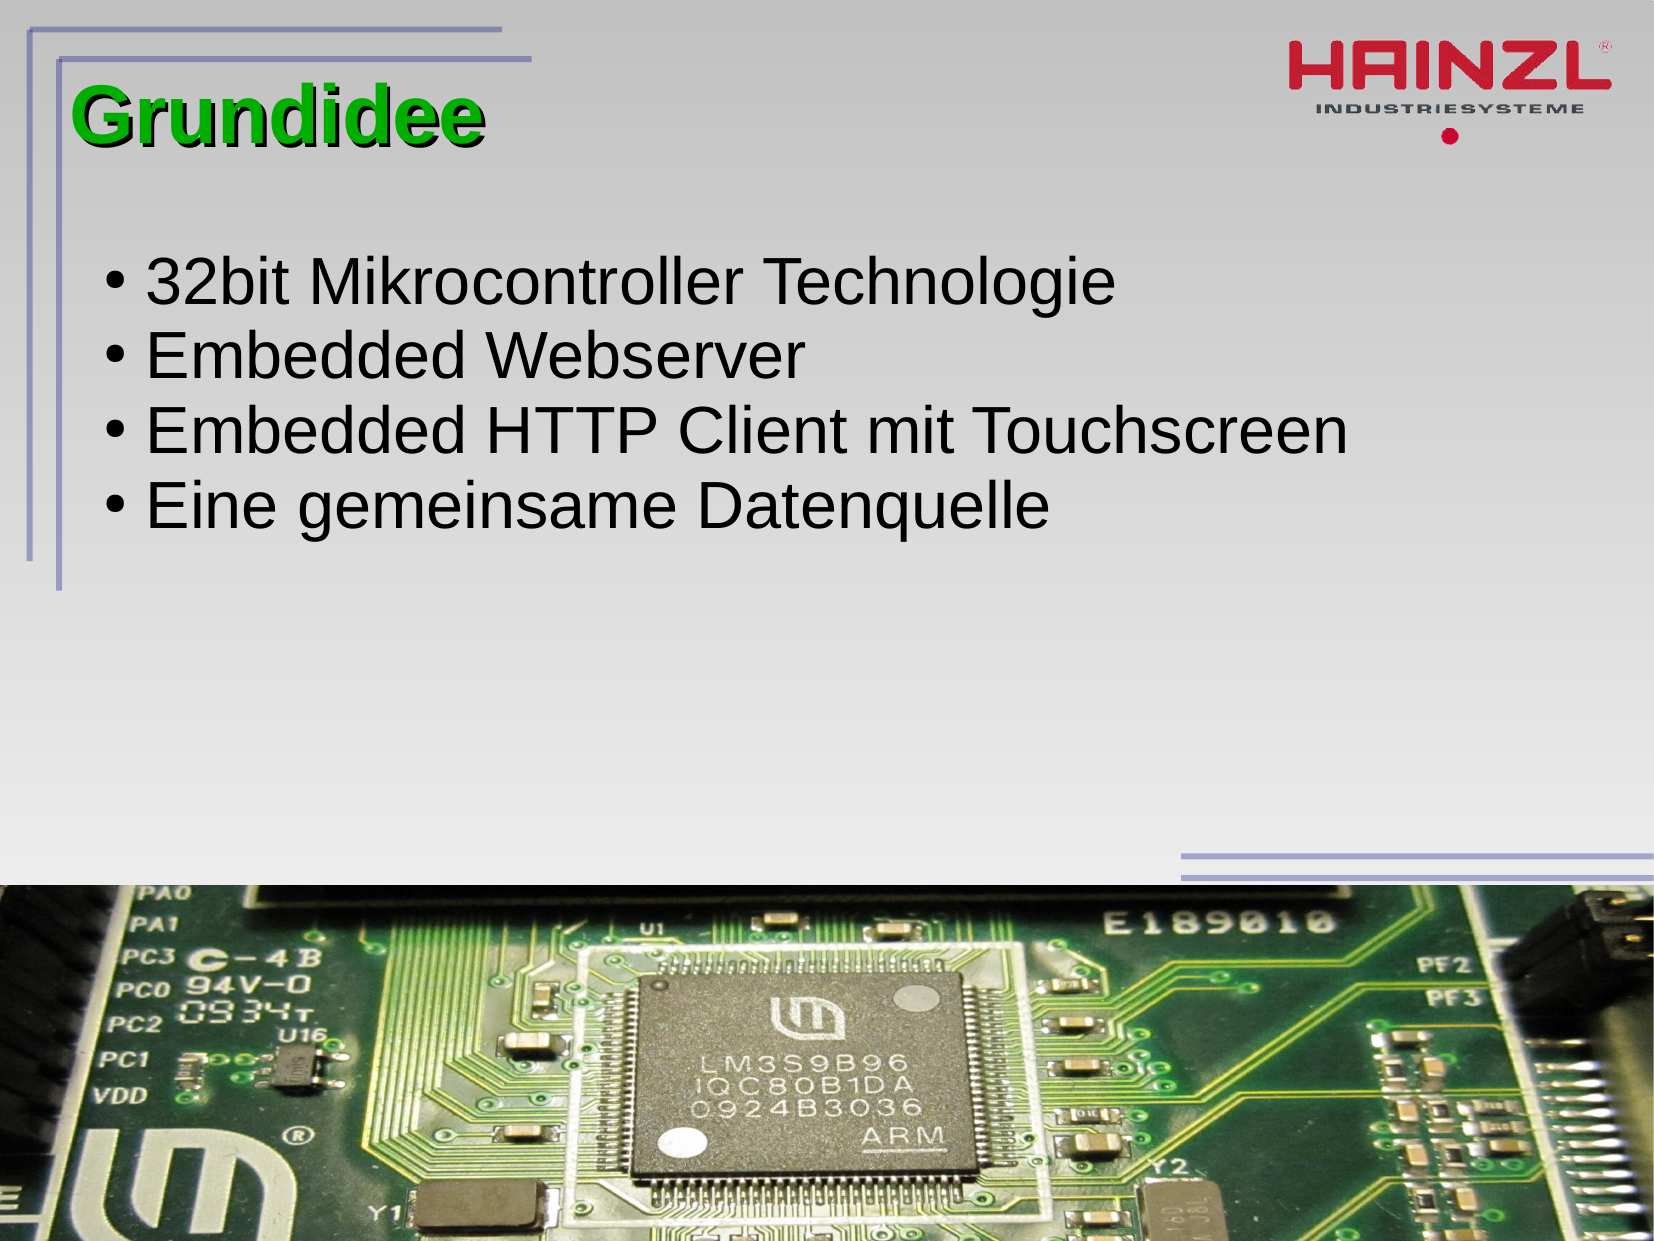

Grundidee
 32bit Mikrocontroller Technologie
 Embedded Webserver
 Embedded HTTP Client mit Touchscreen
 Eine gemeinsame Datenquelle